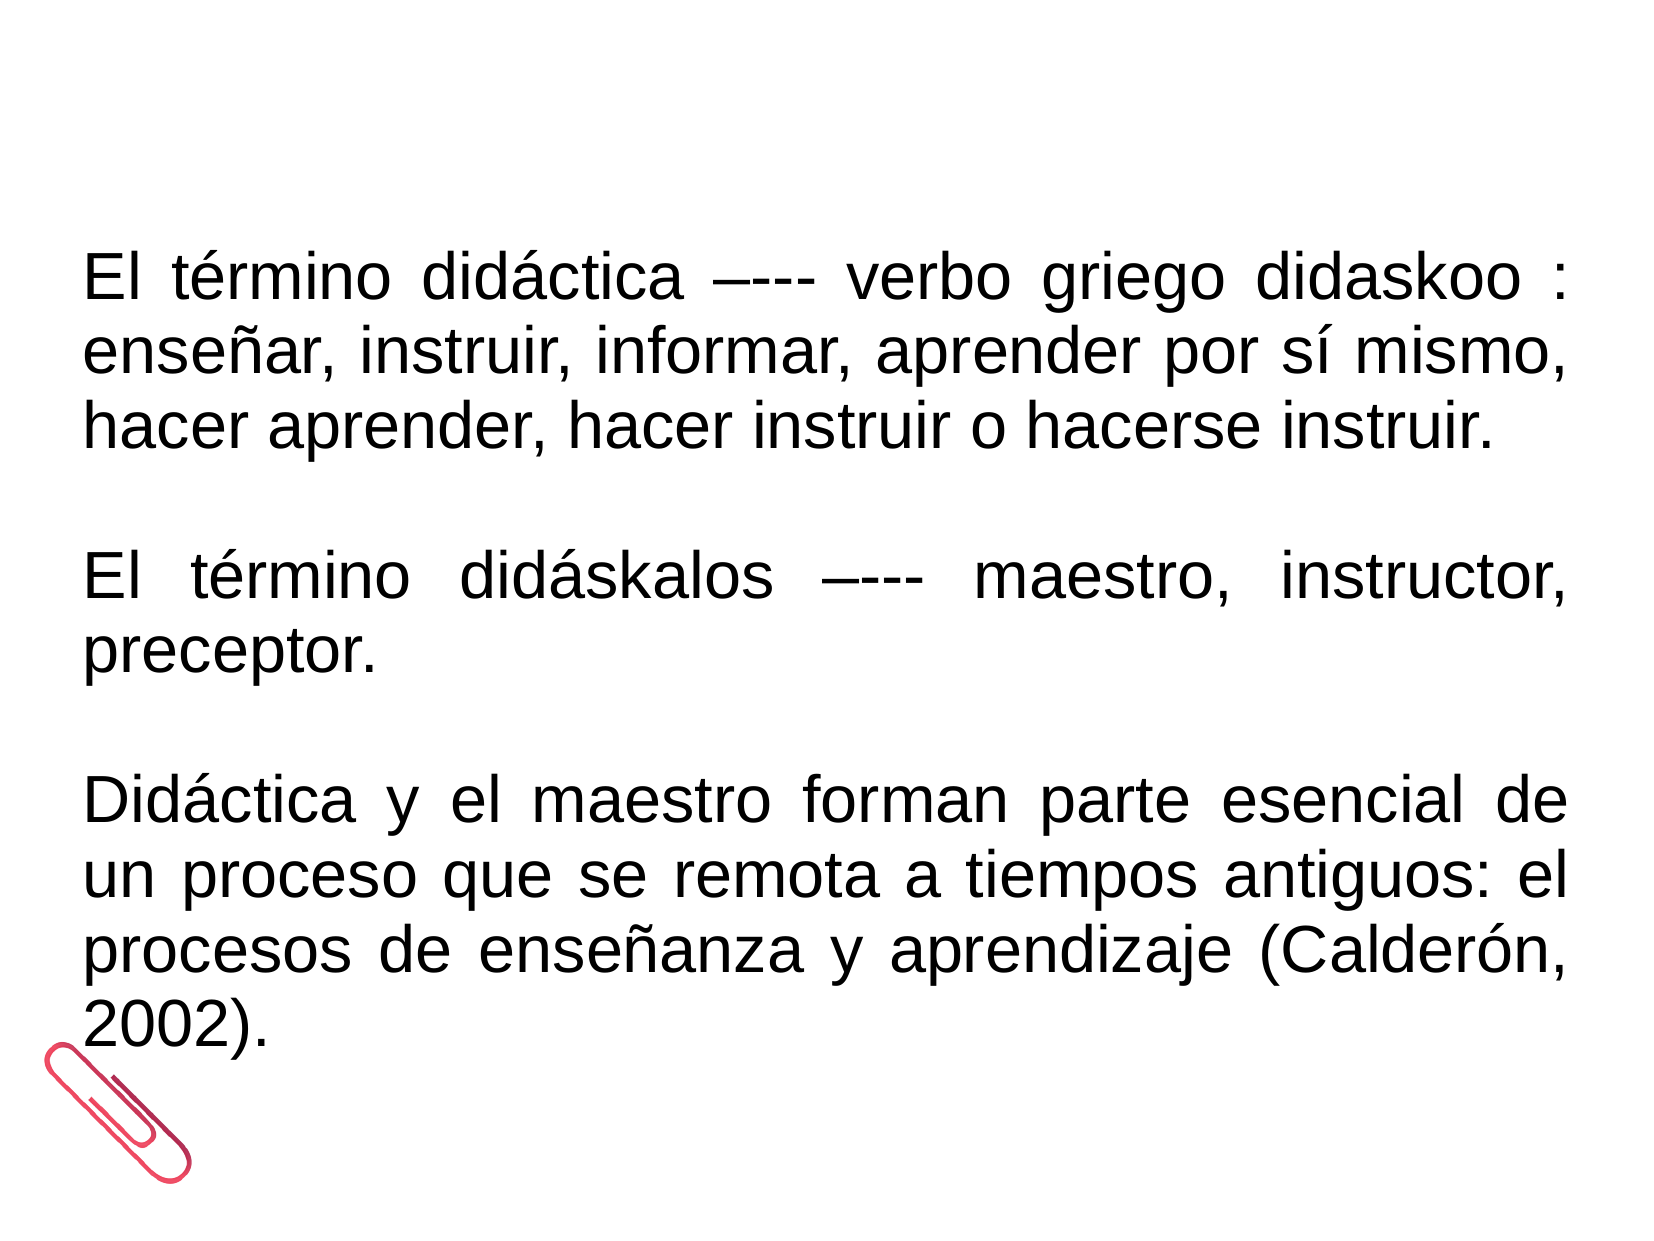

#
El término didáctica –--- verbo griego didaskoo : enseñar, instruir, informar, aprender por sí mismo, hacer aprender, hacer instruir o hacerse instruir.
El término didáskalos –--- maestro, instructor, preceptor.
Didáctica y el maestro forman parte esencial de un proceso que se remota a tiempos antiguos: el procesos de enseñanza y aprendizaje (Calderón, 2002).